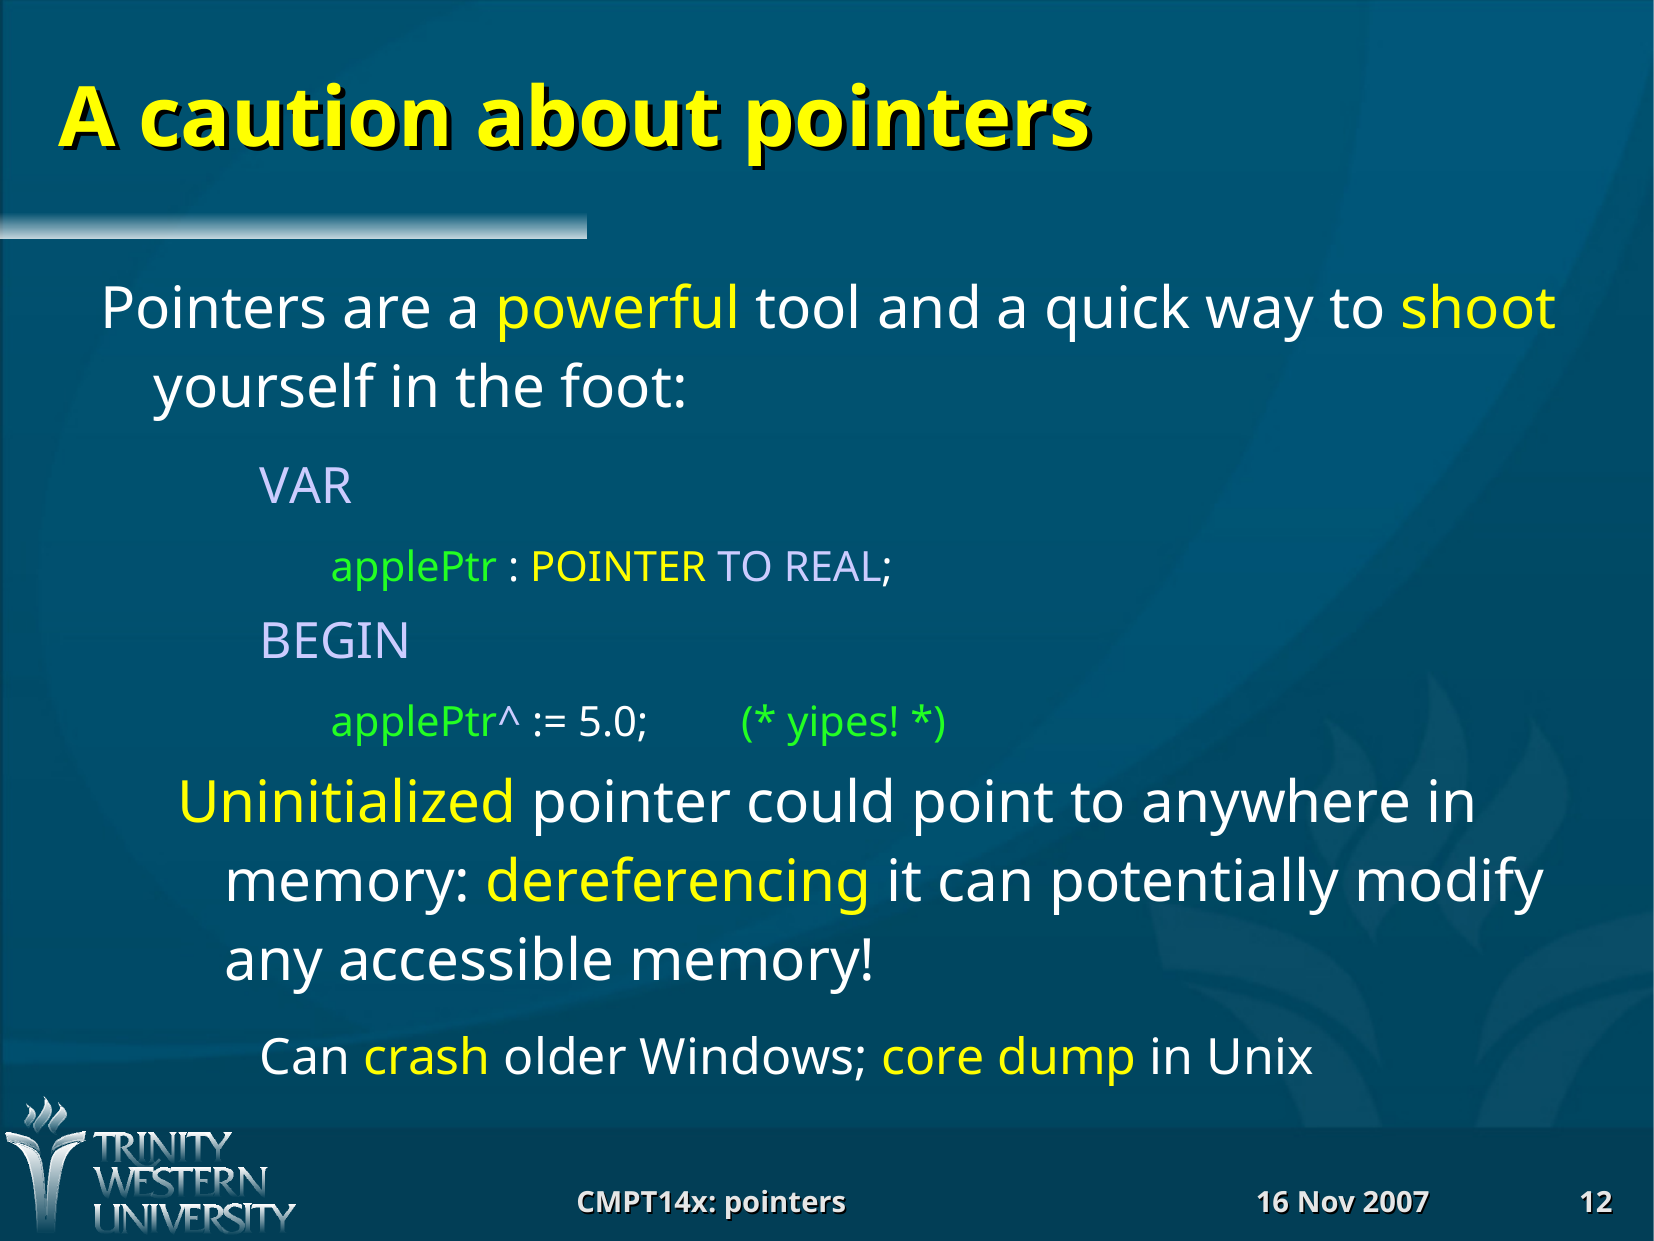

# A caution about pointers
Pointers are a powerful tool and a quick way to shoot yourself in the foot:
VAR
applePtr : POINTER TO REAL;
BEGIN
applePtr^ := 5.0;		(* yipes! *)
Uninitialized pointer could point to anywhere in memory: dereferencing it can potentially modify any accessible memory!
Can crash older Windows; core dump in Unix
CMPT14x: pointers
16 Nov 2007
12